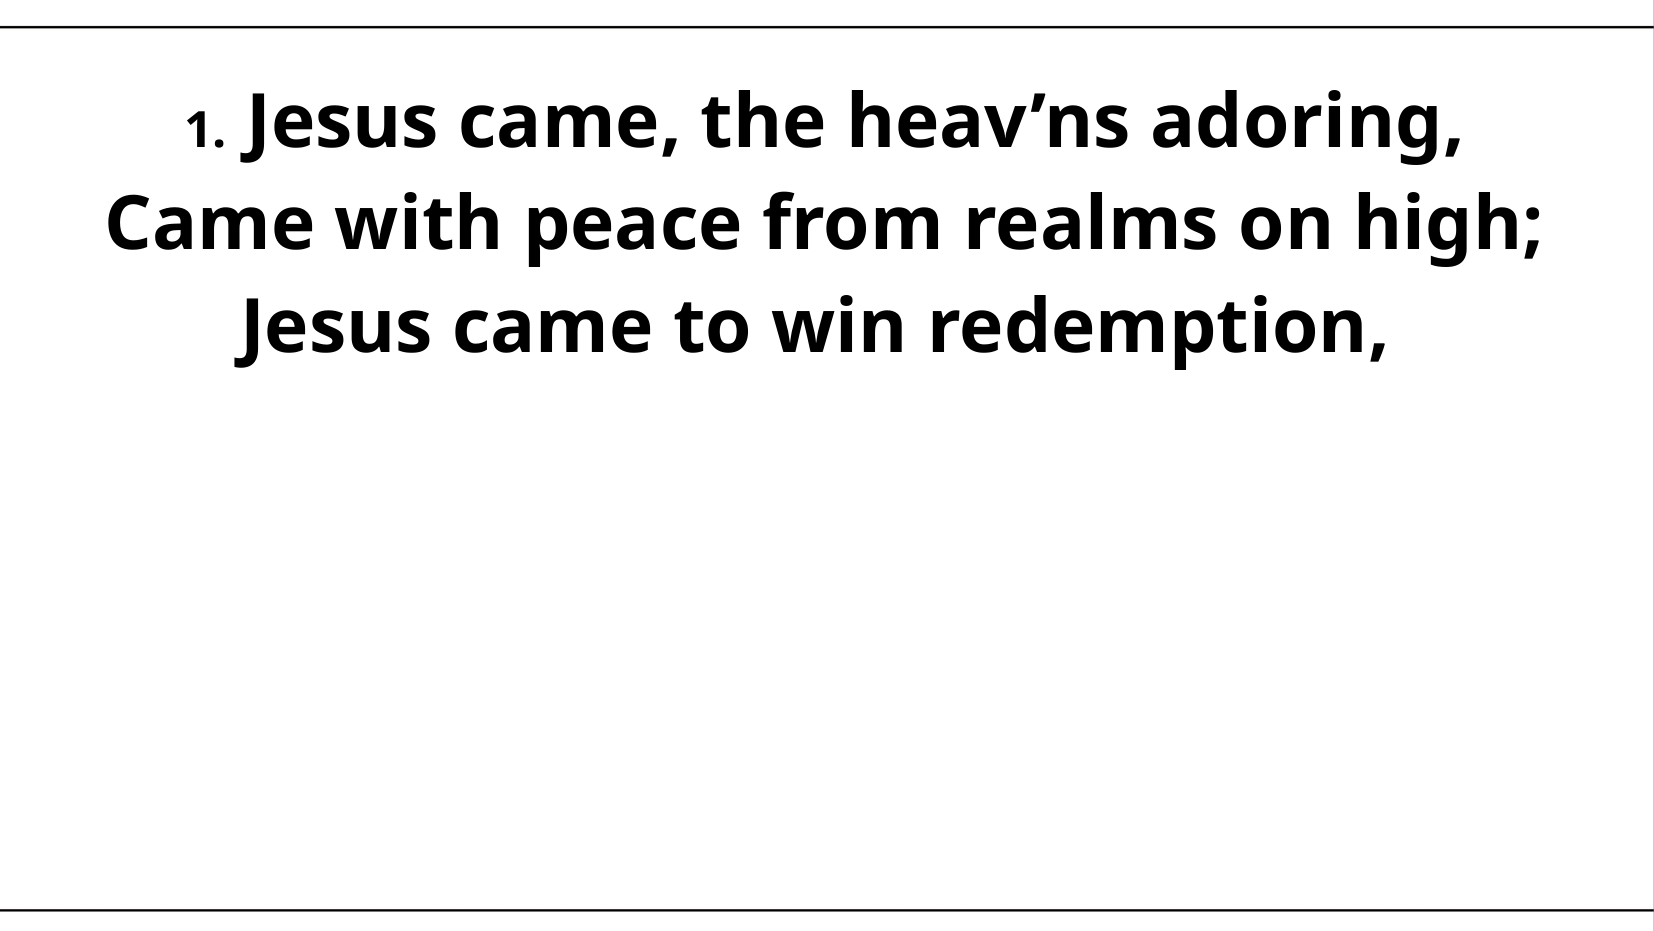

1. Jesus came, the heav’ns adoring,
Came with peace from realms on high;
Jesus came to win redemption,